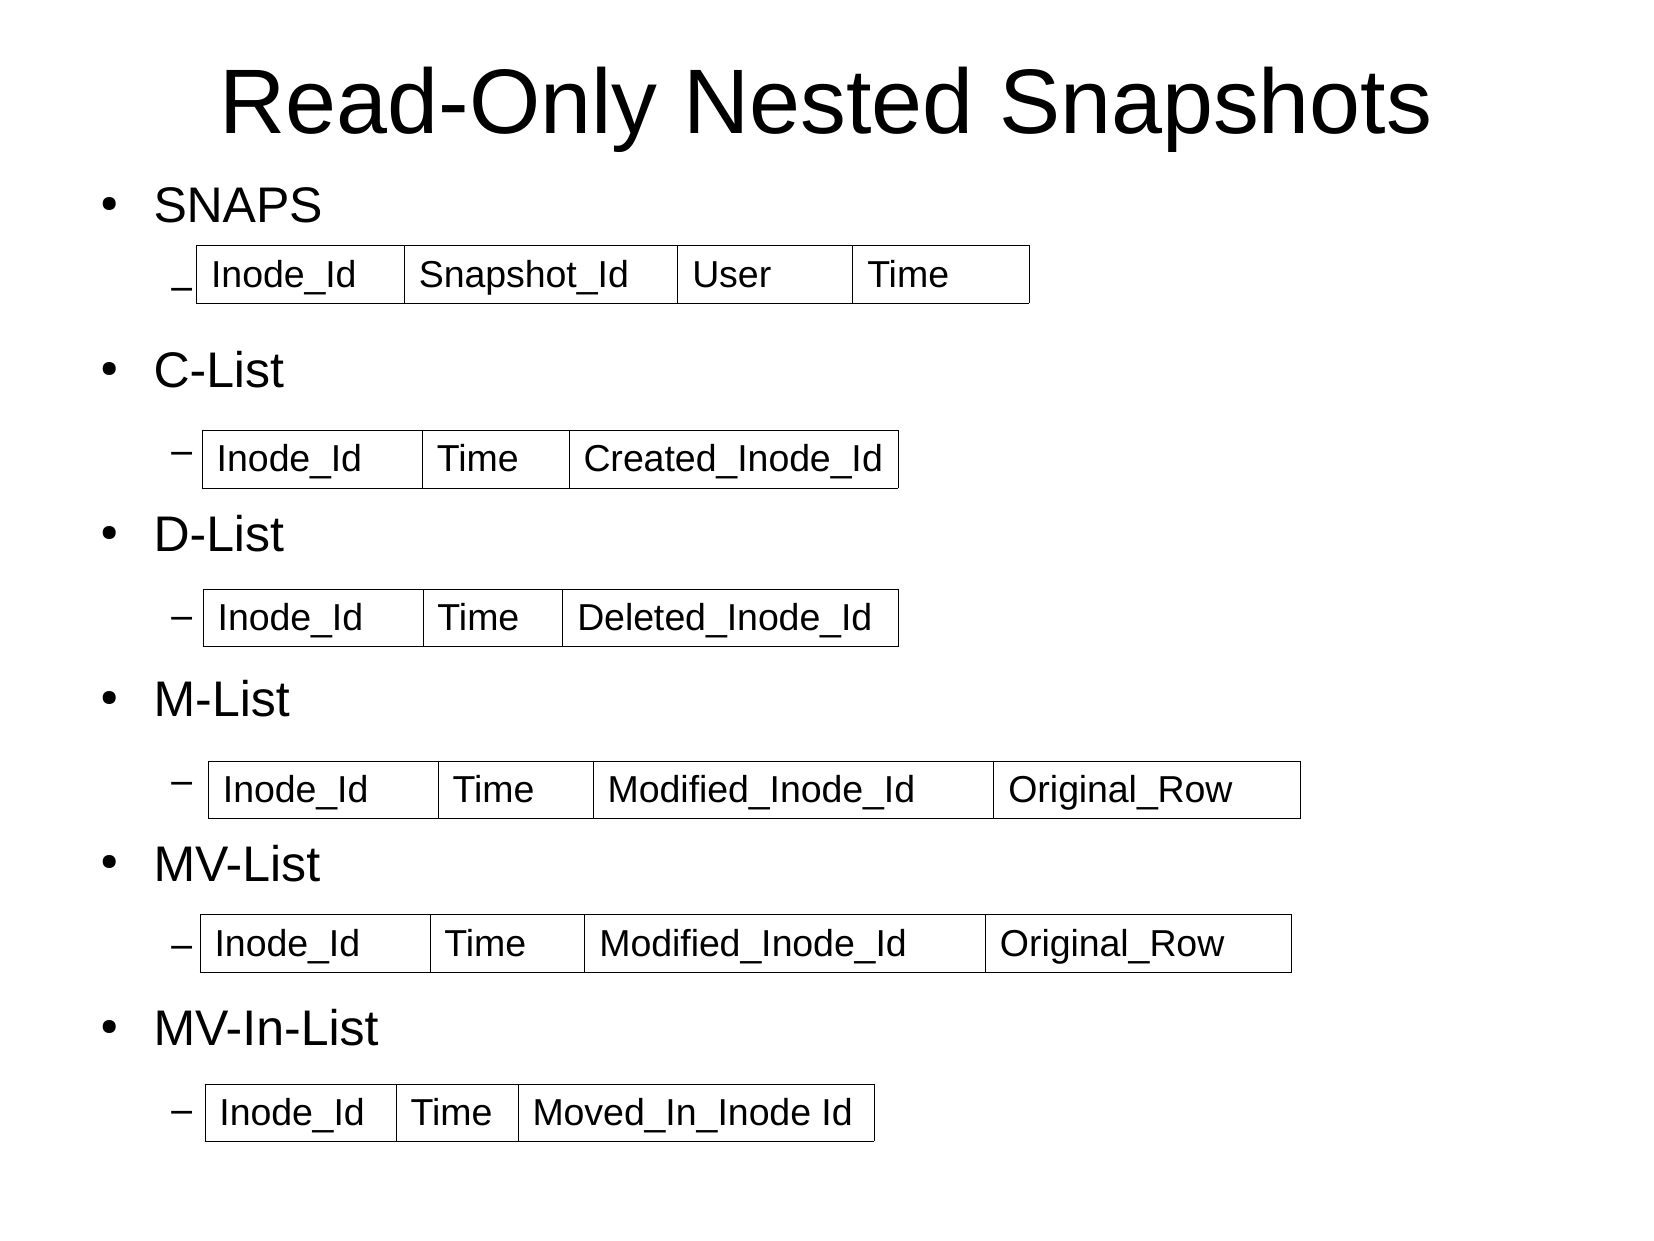

# Read-Only Nested Snapshots
SNAPS
C-List
D-List
M-List
MV-List
MV-In-List
| Inode\_Id | Snapshot\_Id | User | Time |
| --- | --- | --- | --- |
| Inode\_Id | Time | Created\_Inode\_Id |
| --- | --- | --- |
| Inode\_Id | Time | Deleted\_Inode\_Id |
| --- | --- | --- |
| Inode\_Id | Time | Modified\_Inode\_Id | Original\_Row |
| --- | --- | --- | --- |
| Inode\_Id | Time | Modified\_Inode\_Id | Original\_Row |
| --- | --- | --- | --- |
| Inode\_Id | Time | Moved\_In\_Inode Id |
| --- | --- | --- |